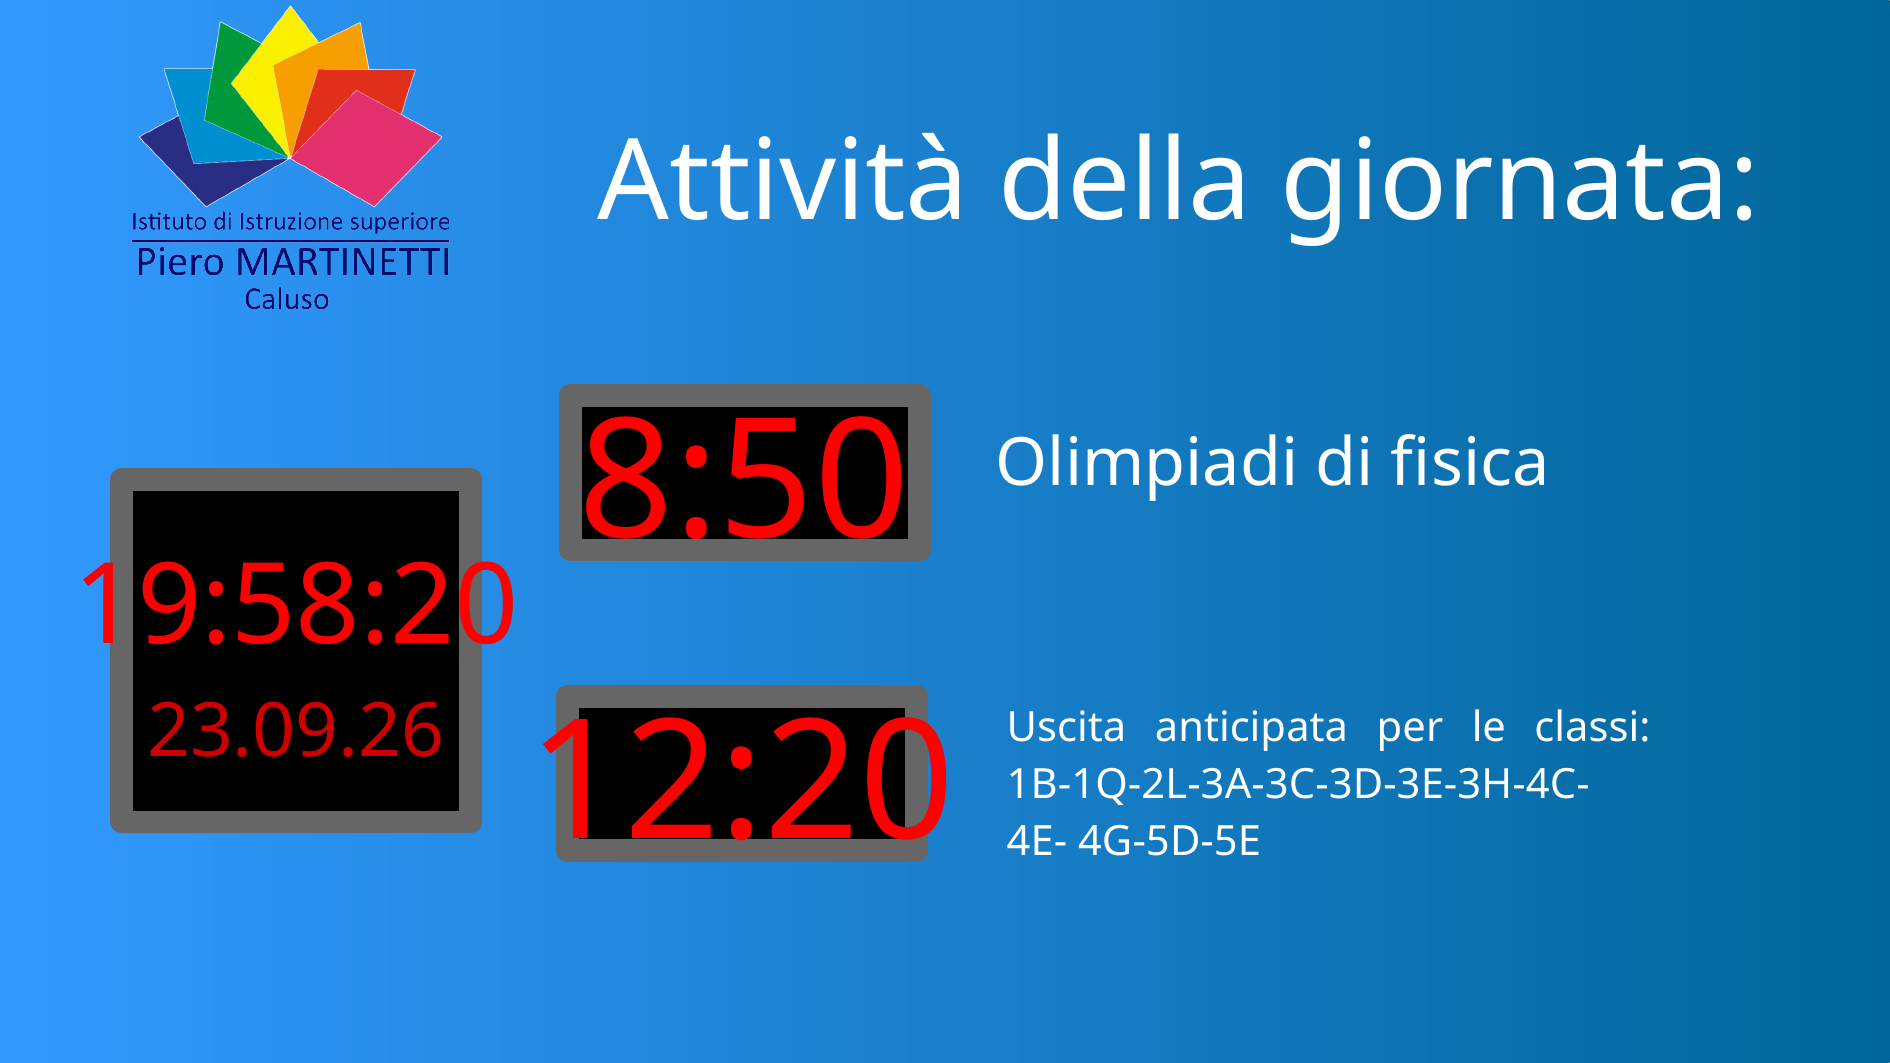

Attività della giornata:
8:50
Olimpiadi di fisica
21:00:59
Uscita anticipata per le classi: 1B-1Q-2L-3A-3C-3D-3E-3H-4C-4E- 4G-5D-5E
12:20